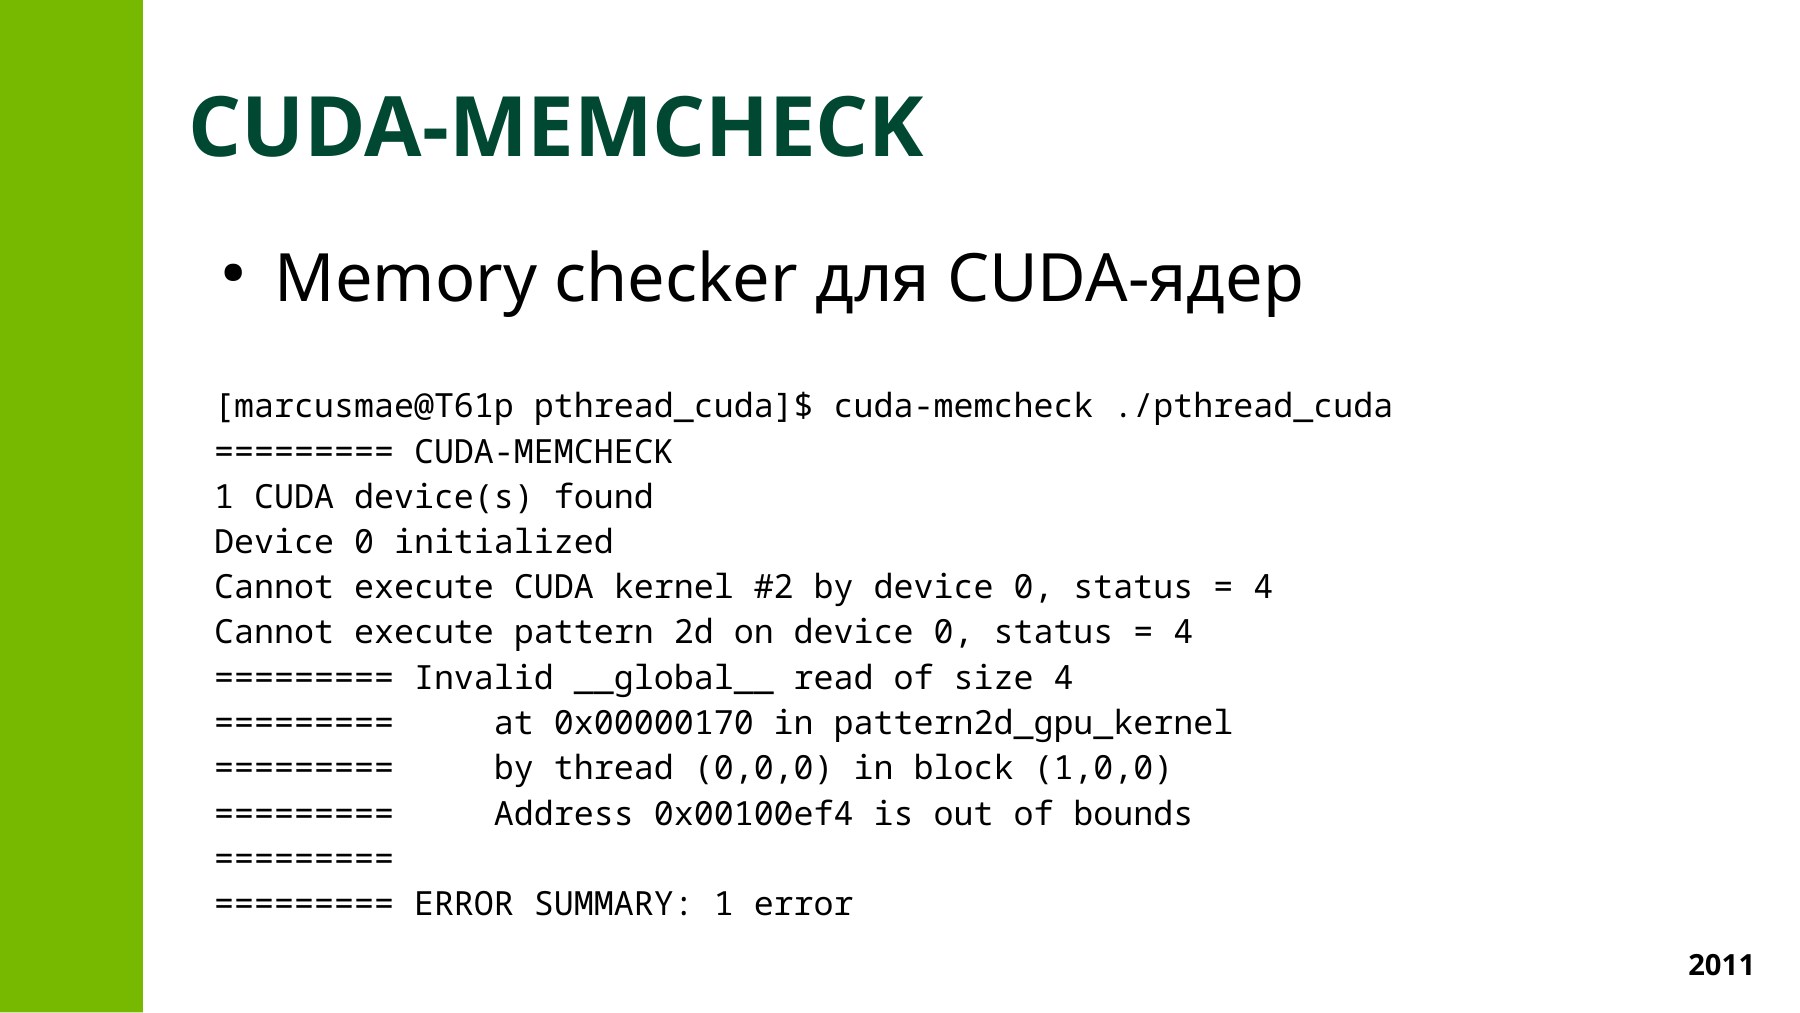

# CUDA-MEMCHECK
Memory checker для CUDA-ядер
[marcusmae@T61p pthread_cuda]$ cuda-memcheck ./pthread_cuda
========= CUDA-MEMCHECK
1 CUDA device(s) found
Device 0 initialized
Cannot execute CUDA kernel #2 by device 0, status = 4
Cannot execute pattern 2d on device 0, status = 4
========= Invalid __global__ read of size 4
========= at 0x00000170 in pattern2d_gpu_kernel
========= by thread (0,0,0) in block (1,0,0)
========= Address 0x00100ef4 is out of bounds
=========
========= ERROR SUMMARY: 1 error